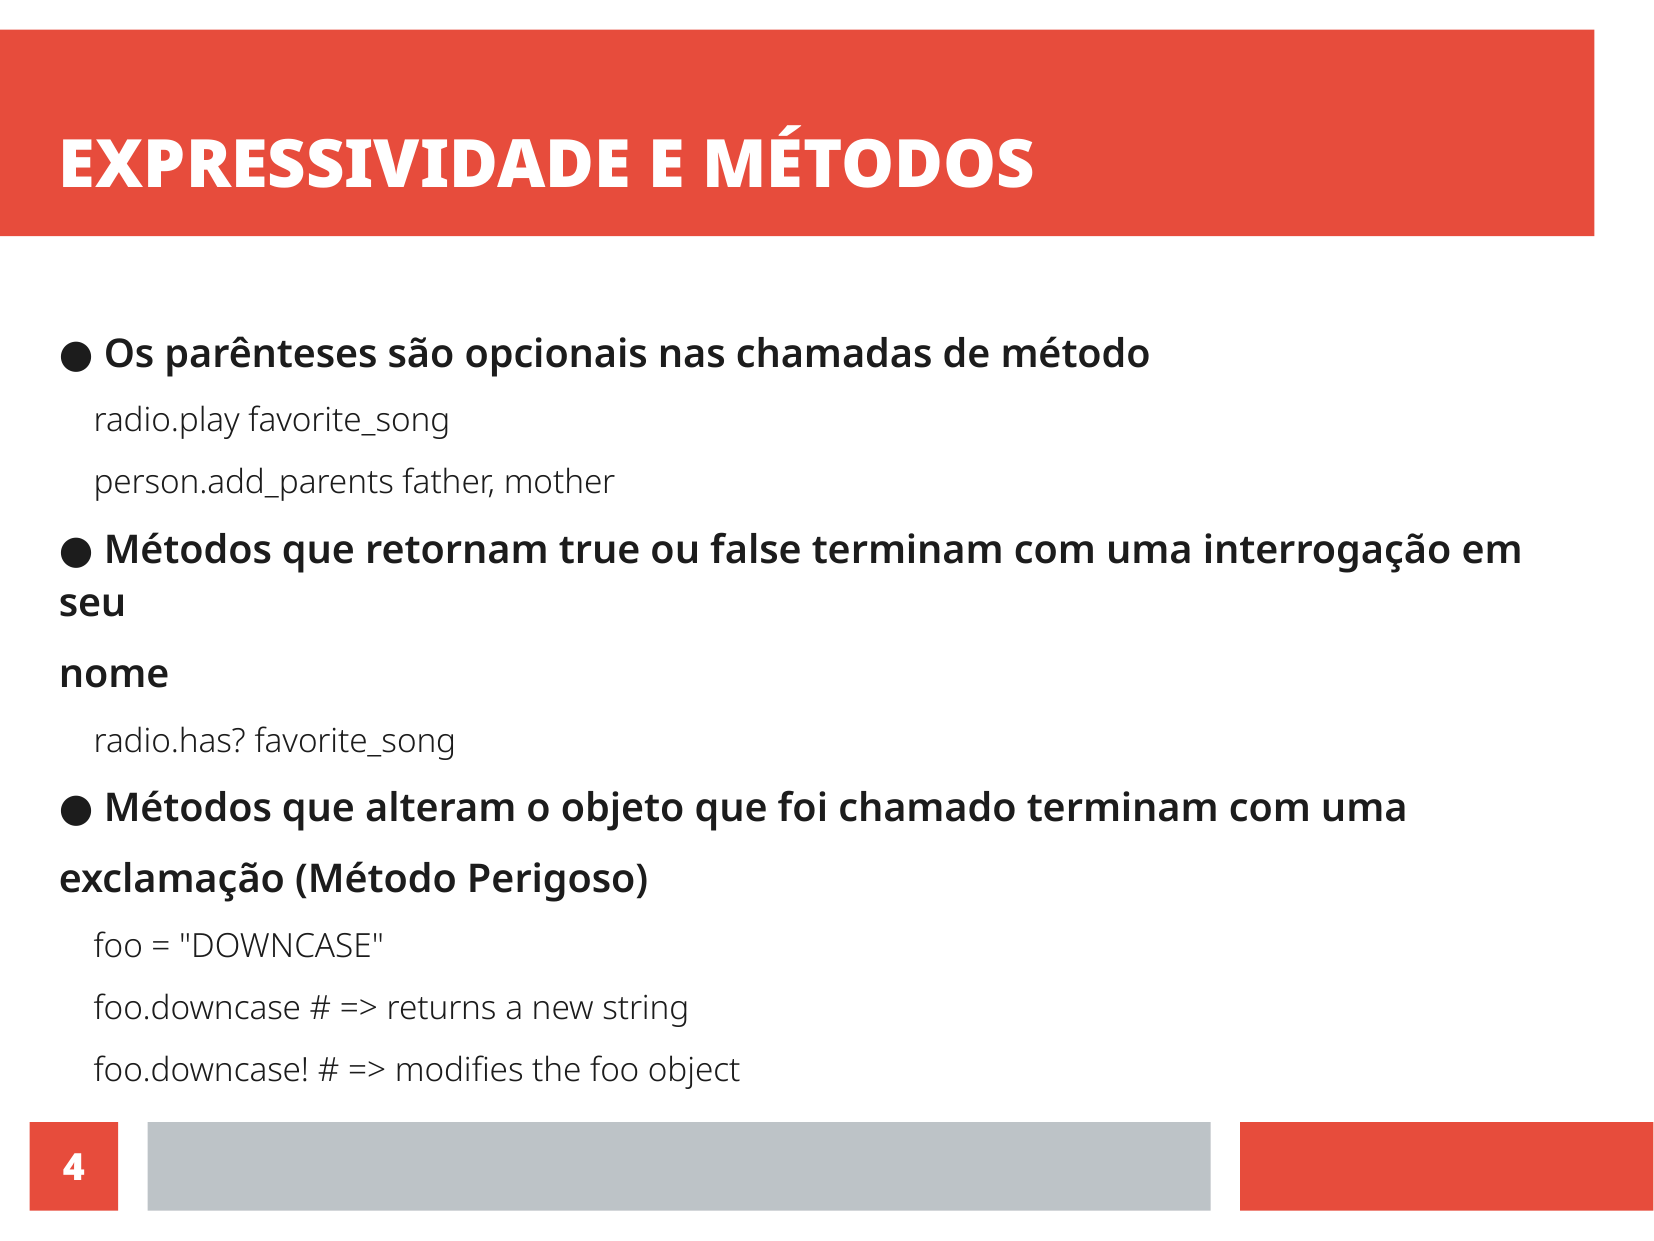

# EXPRESSIVIDADE E MÉTODOS
● Os parênteses são opcionais nas chamadas de método
radio.play favorite_song
person.add_parents father, mother
● Métodos que retornam true ou false terminam com uma interrogação em seu
nome
radio.has? favorite_song
● Métodos que alteram o objeto que foi chamado terminam com uma
exclamação (Método Perigoso)
foo = "DOWNCASE"
foo.downcase # => returns a new string
foo.downcase! # => modifies the foo object
4